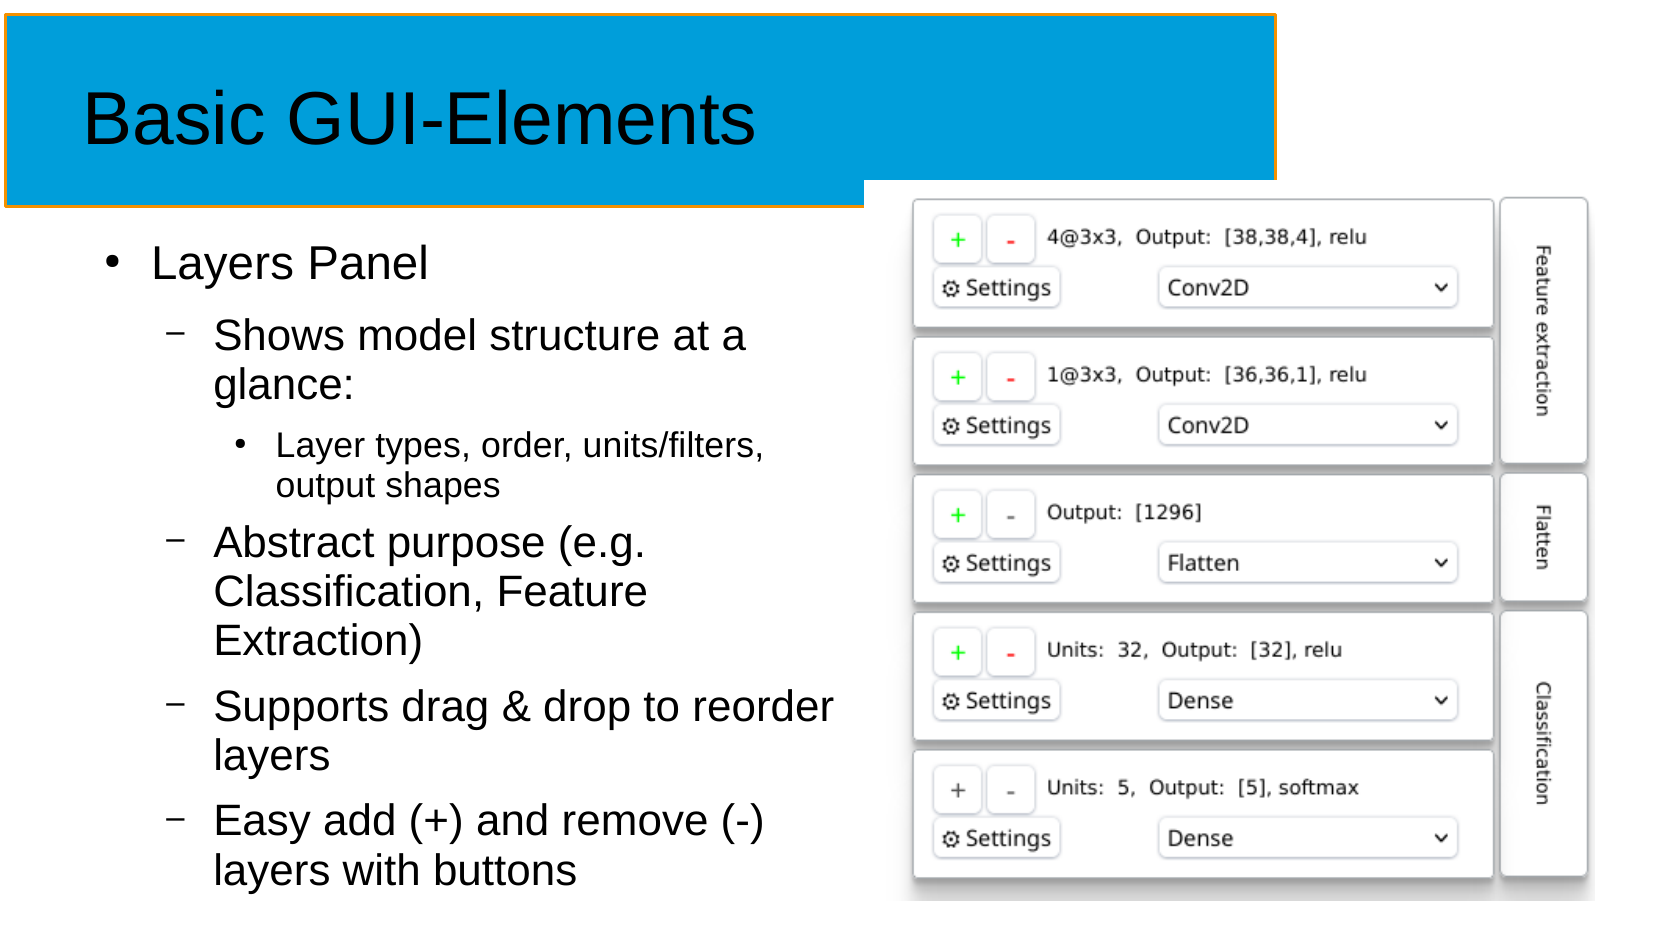

# Basic GUI-Elements
Layers Panel
Shows model structure at a glance:
Layer types, order, units/filters, output shapes
Abstract purpose (e.g. Classification, Feature Extraction)
Supports drag & drop to reorder layers
Easy add (+) and remove (-) layers with buttons